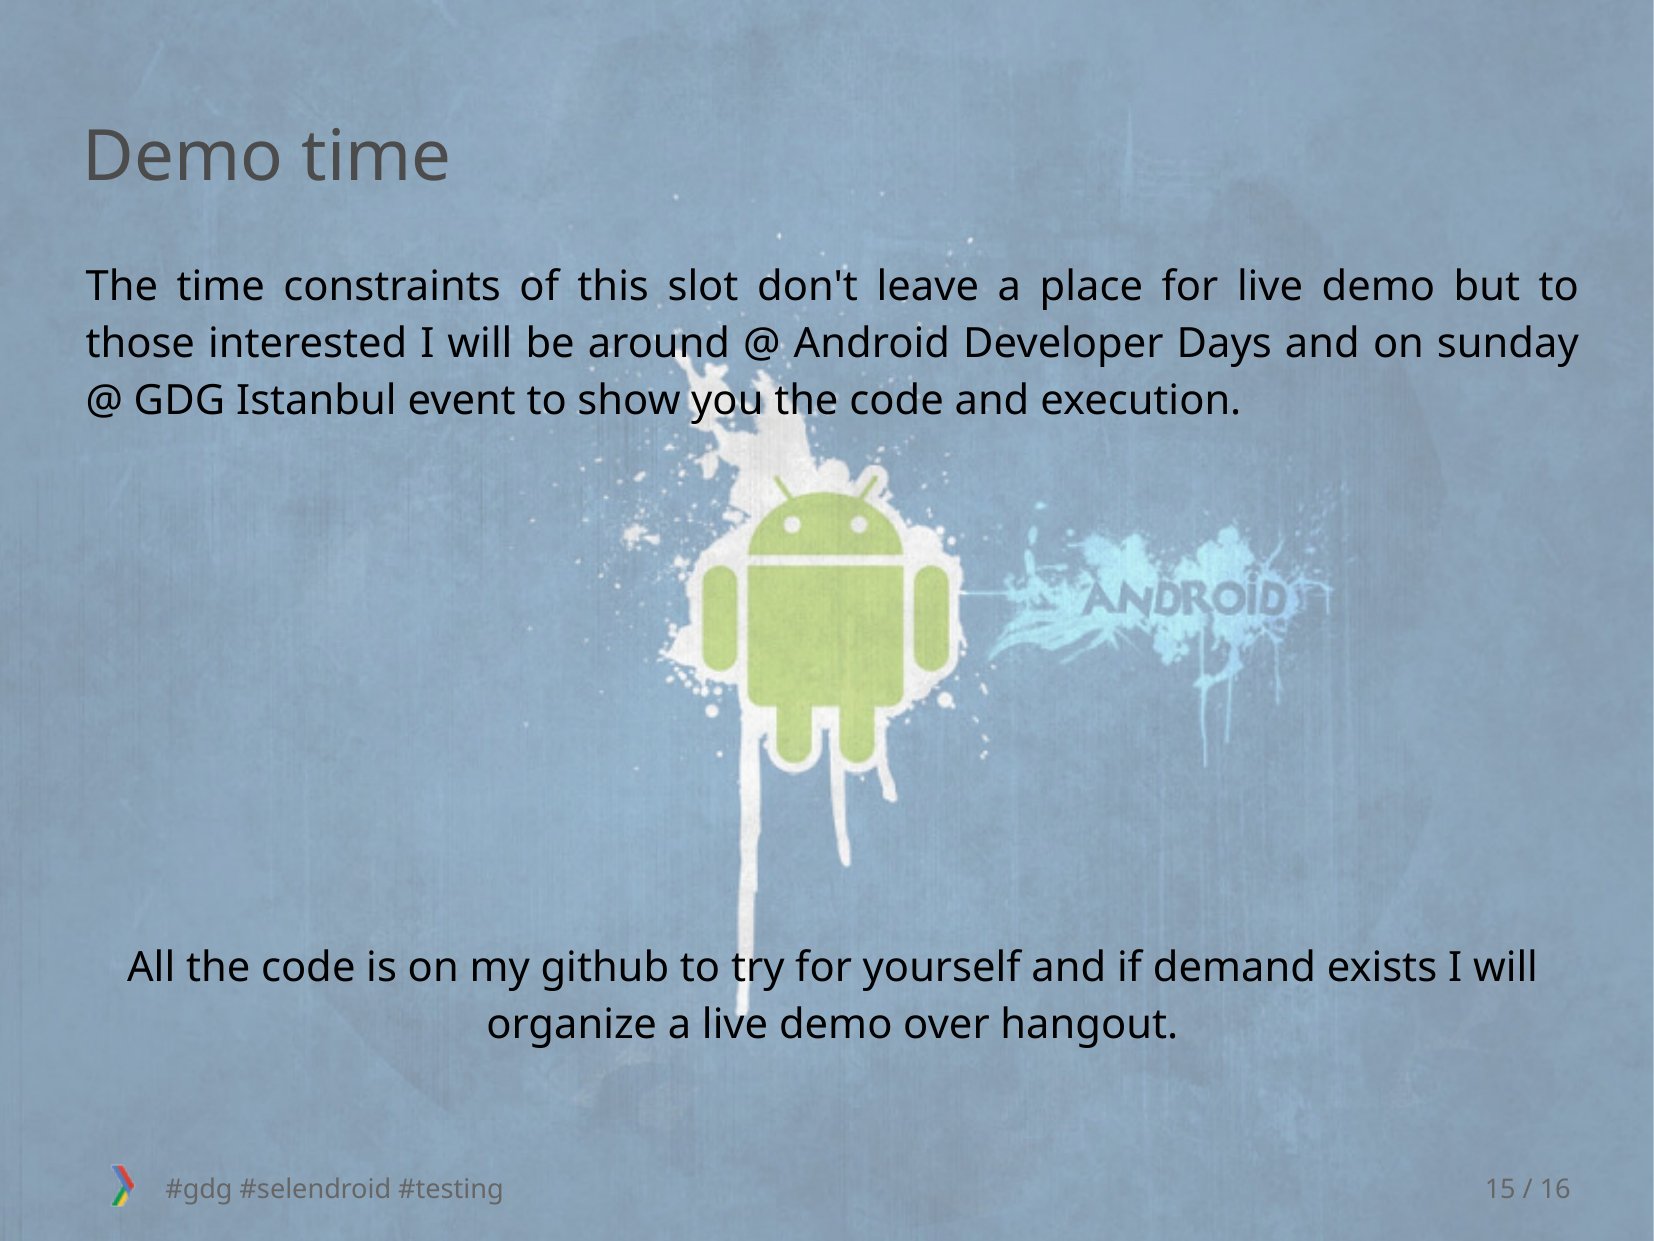

# Demo time
The time constraints of this slot don't leave a place for live demo but to those interested I will be around @ Android Developer Days and on sunday @ GDG Istanbul event to show you the code and execution.
All the code is on my github to try for yourself and if demand exists I will organize a live demo over hangout.
#gdg #selendroid #testing
15